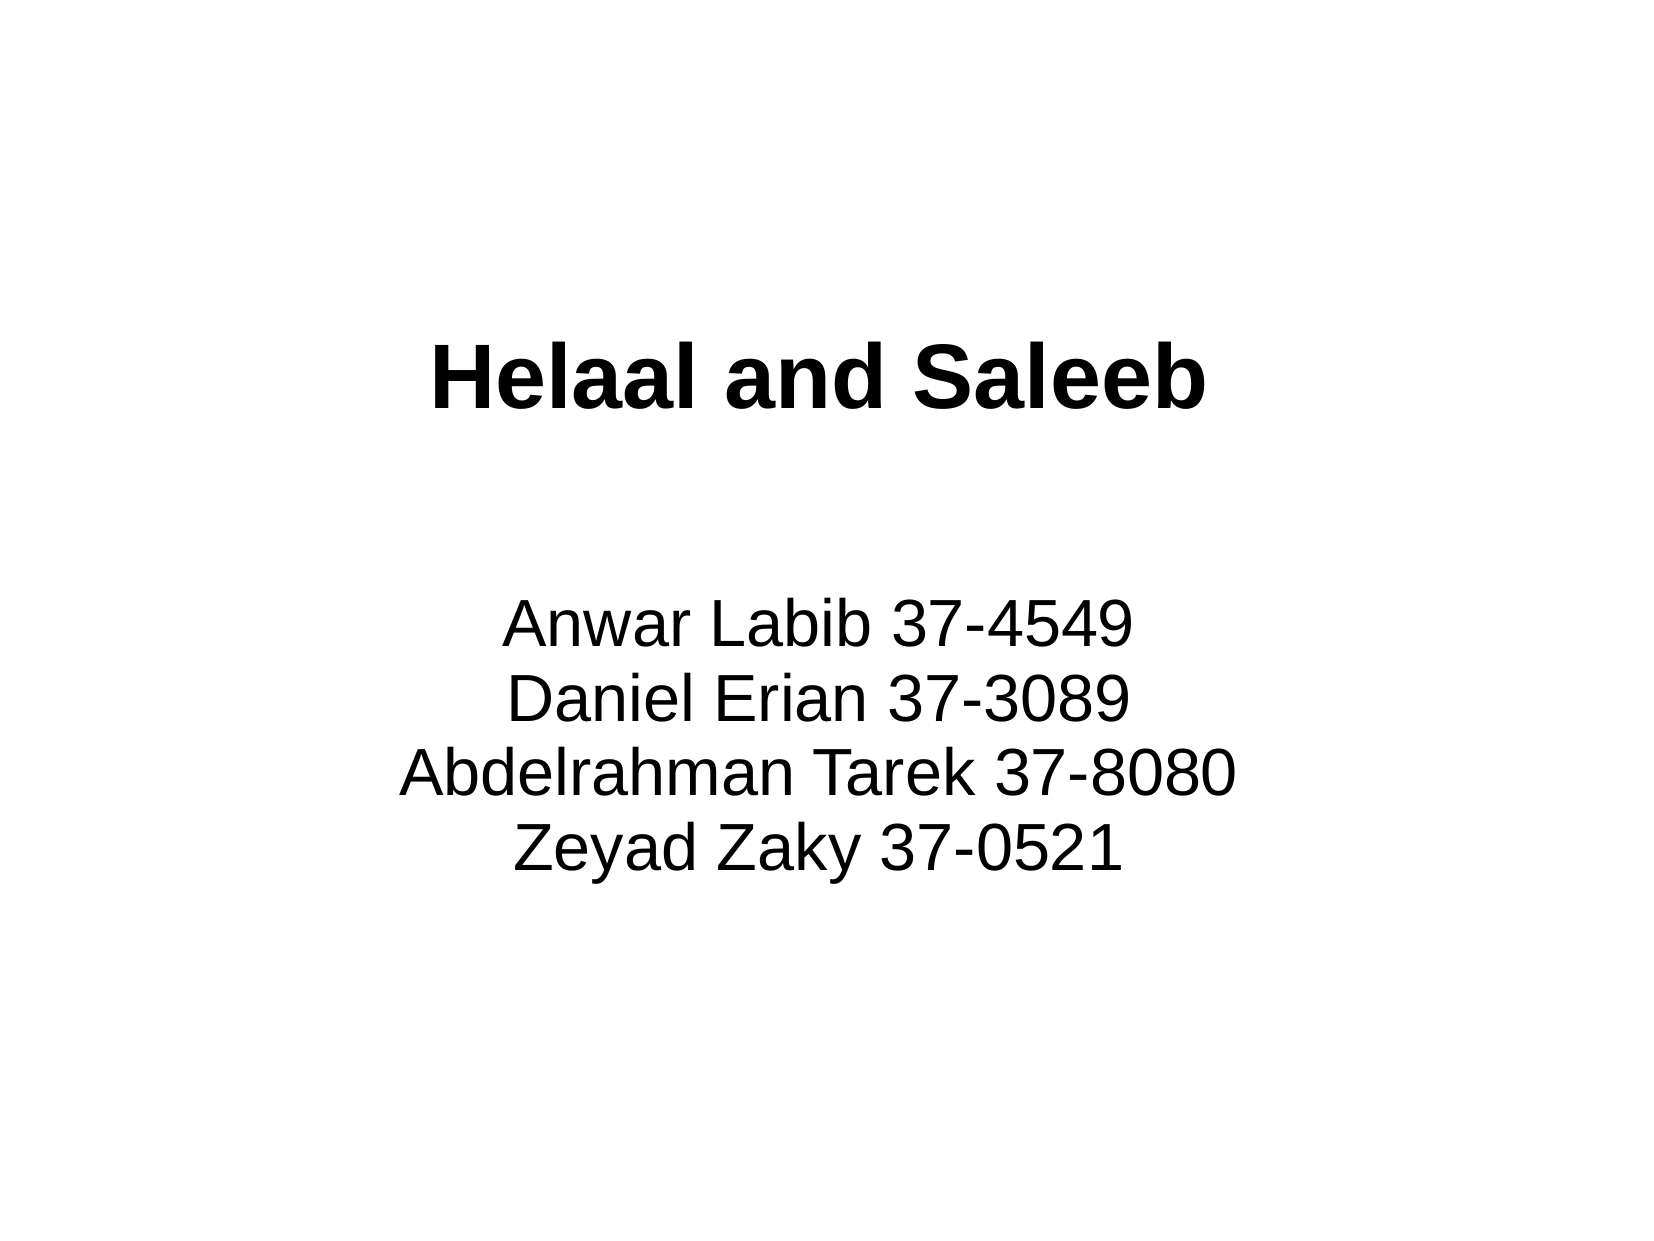

# Helaal and Saleeb
Anwar Labib 37-4549
Daniel Erian 37-3089
Abdelrahman Tarek 37-8080
Zeyad Zaky 37-0521